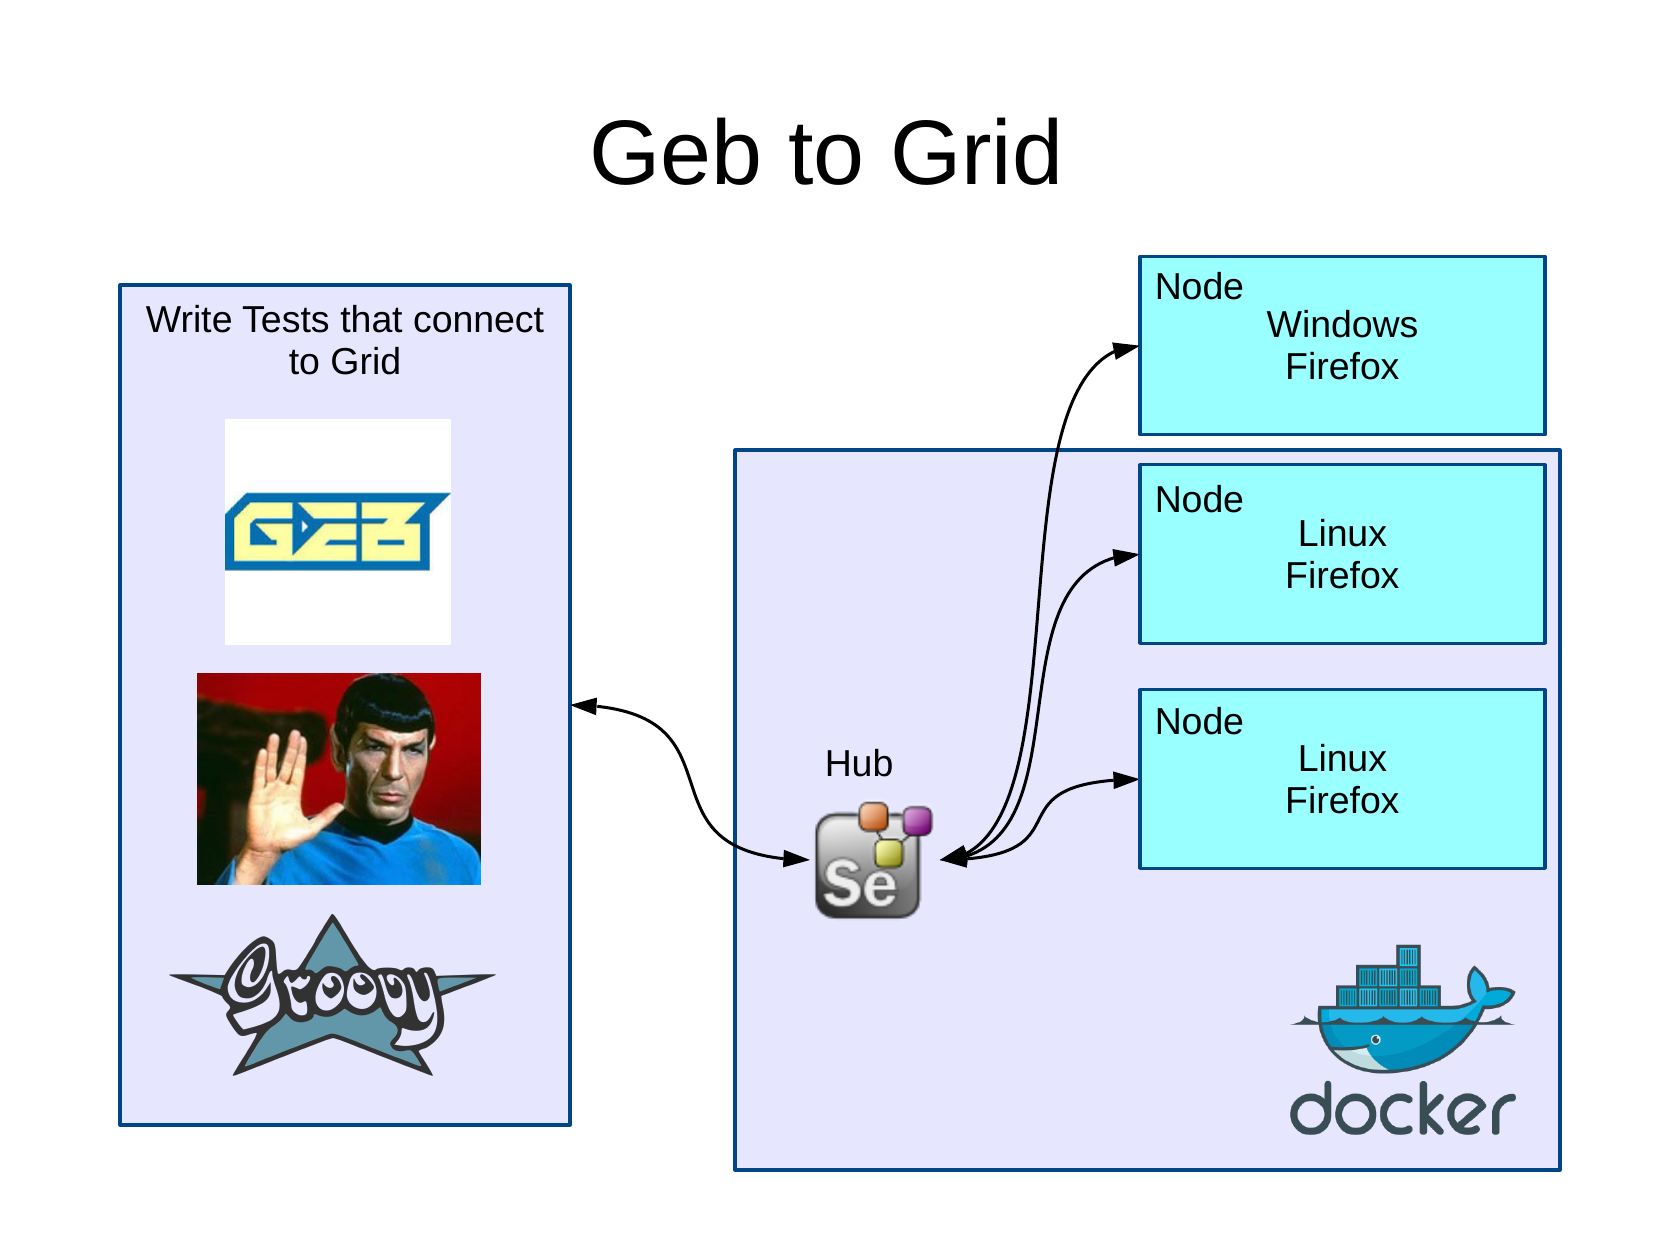

# Geb to Grid
Windows
Firefox
Node
Write Tests that connect to Grid
Linux
Firefox
Node
Linux
Firefox
Node
Hub